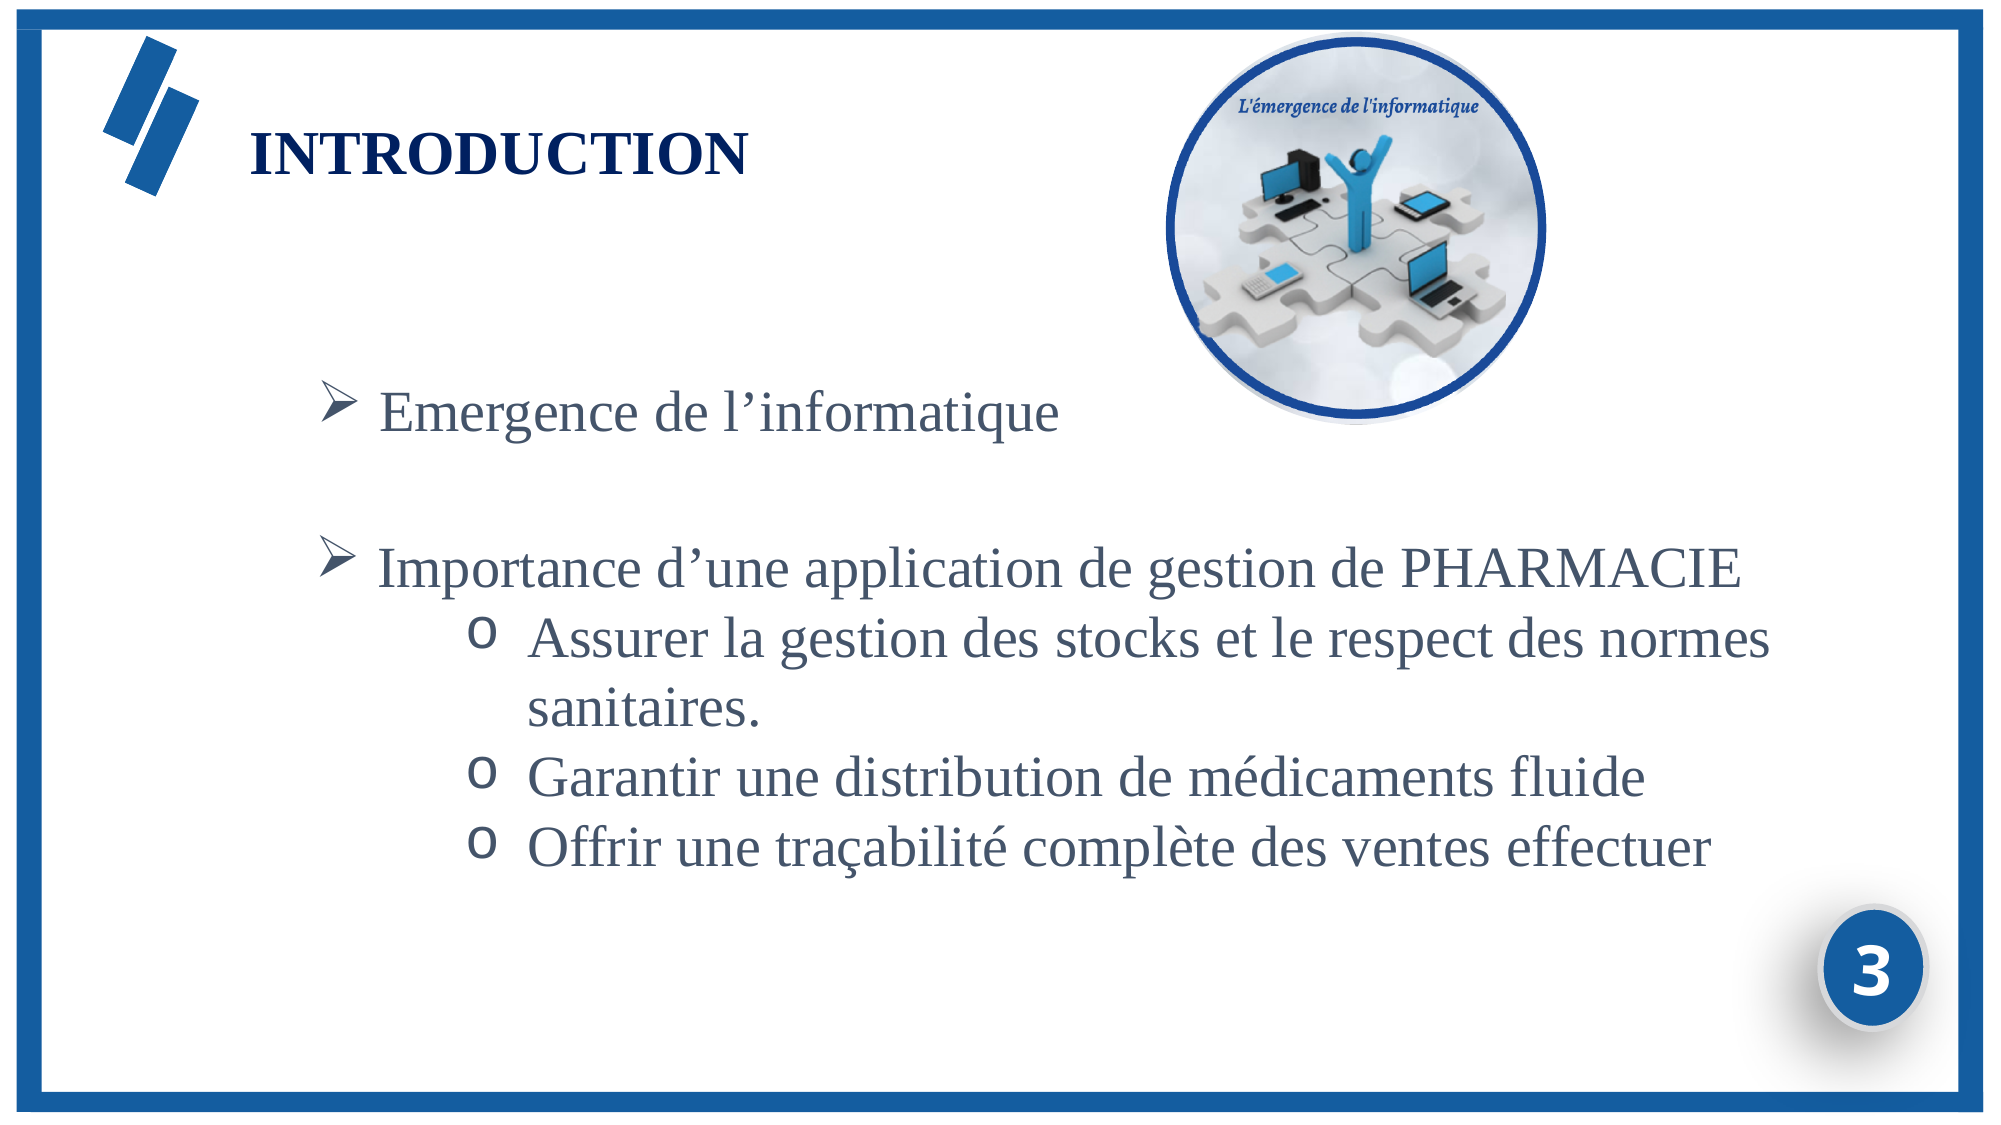

INTRODUCTION
Emergence de l’informatique
Importance d’une application de gestion de PHARMACIE
Assurer la gestion des stocks et le respect des normes sanitaires.
Garantir une distribution de médicaments fluide
Offrir une traçabilité complète des ventes effectuer
3